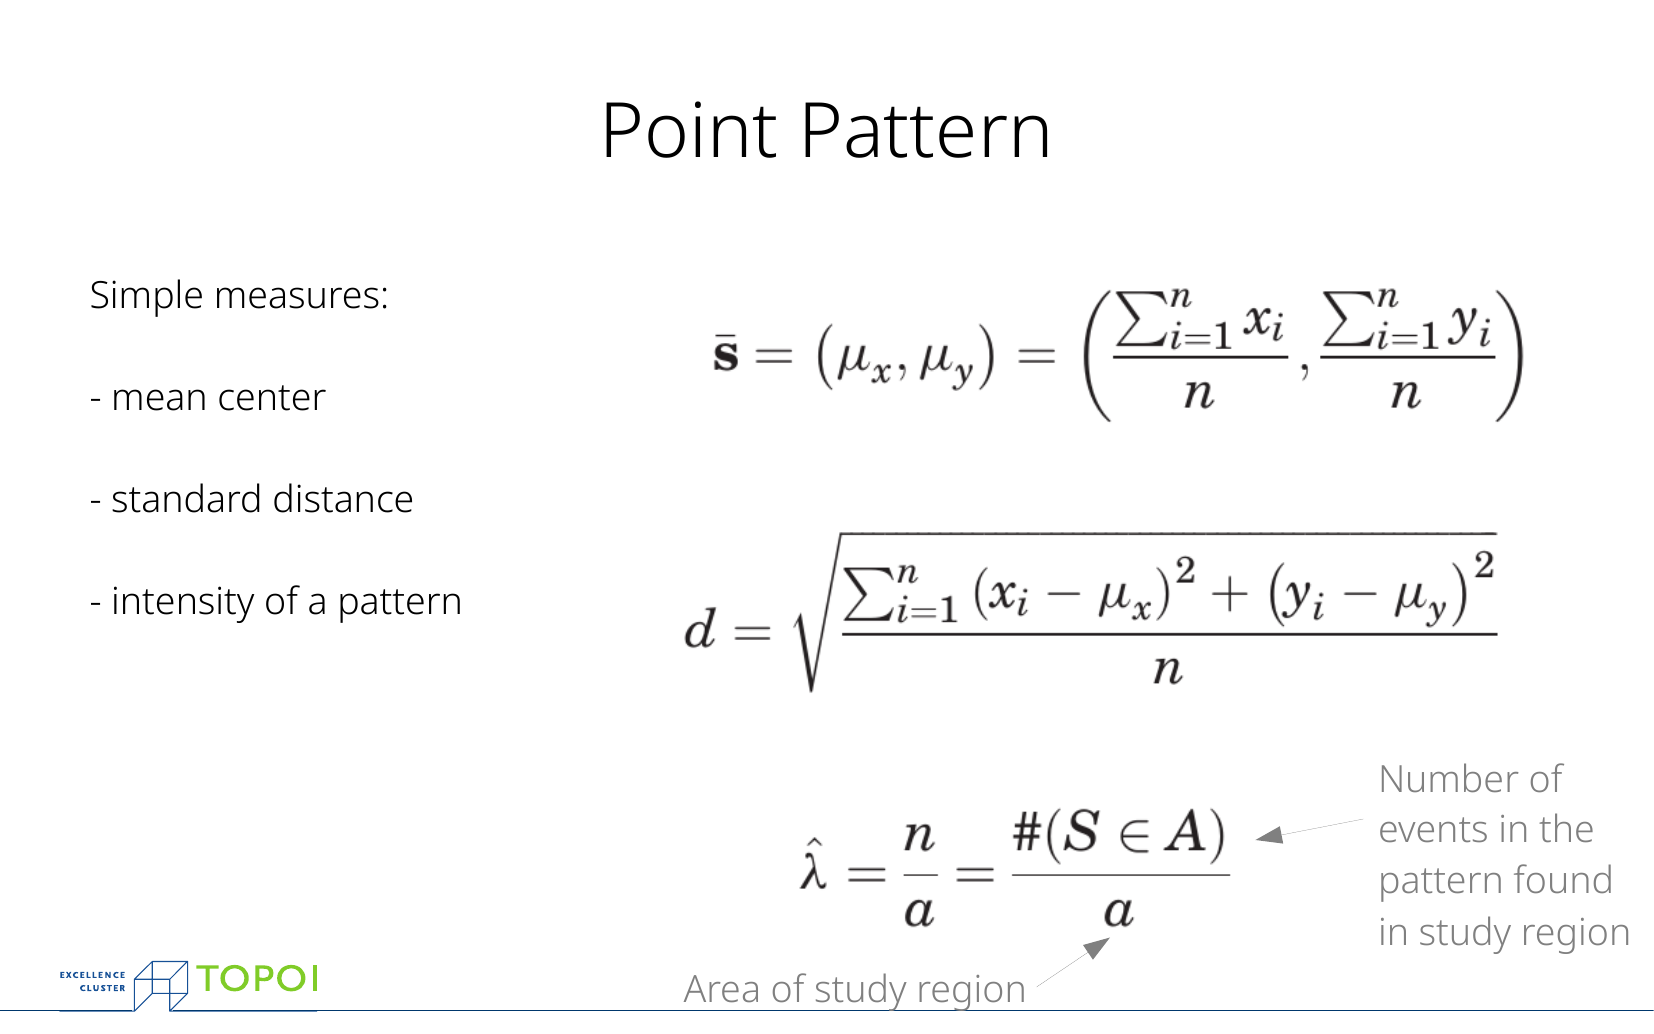

# Point Pattern
Simple measures:
- mean center
- standard distance
- intensity of a pattern
Number of events in the
pattern found in study region
Area of study region